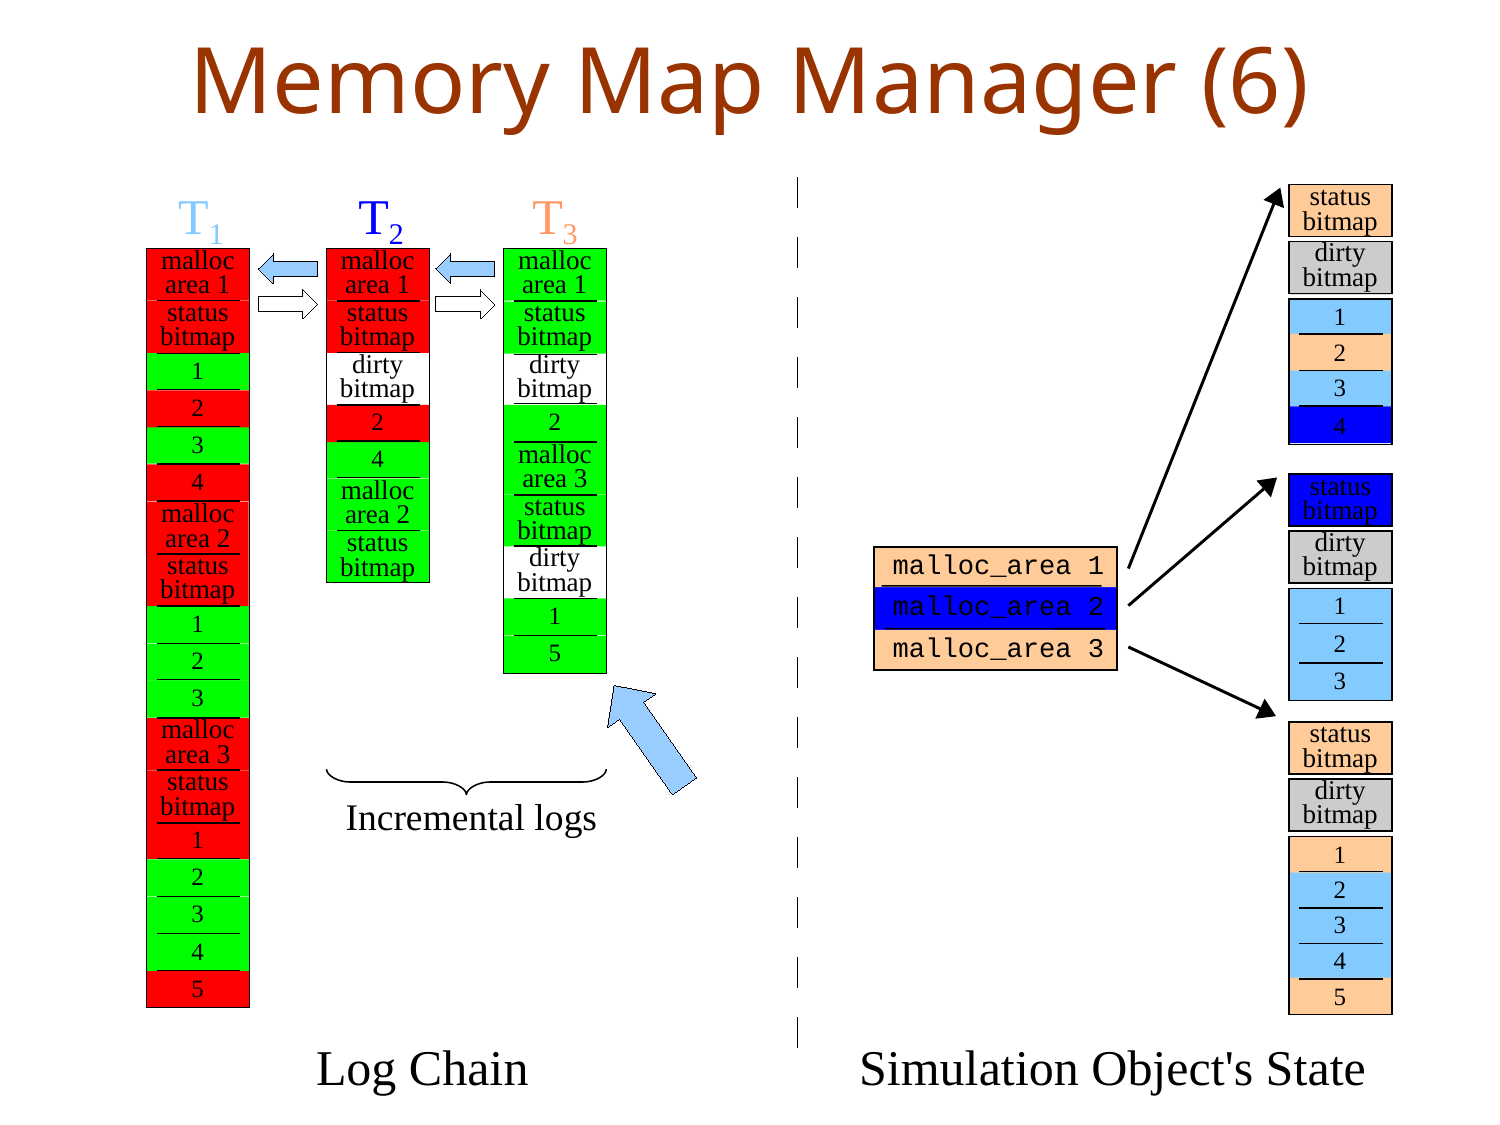

# Memory Map Manager (6)
T1
T2
T3
status
bitmap
dirty
bitmap
malloc
area 1
malloc
area 1
malloc
area 1
1
status
bitmap
status
bitmap
status
bitmap
2
dirty
bitmap
dirty
bitmap
1
3
2
2
2
4
3
4
malloc
area 3
4
status
bitmap
malloc
area 2
status
bitmap
malloc
area 2
dirty
bitmap
status
bitmap
malloc_area 1
dirty
bitmap
status
bitmap
malloc_area 2
1
1
1
2
malloc_area 3
5
2
3
3
malloc
area 3
status
bitmap
status
bitmap
dirty
bitmap
Incremental logs
1
1
2
2
3
3
4
4
5
5
Simulation Object's State
Log Chain